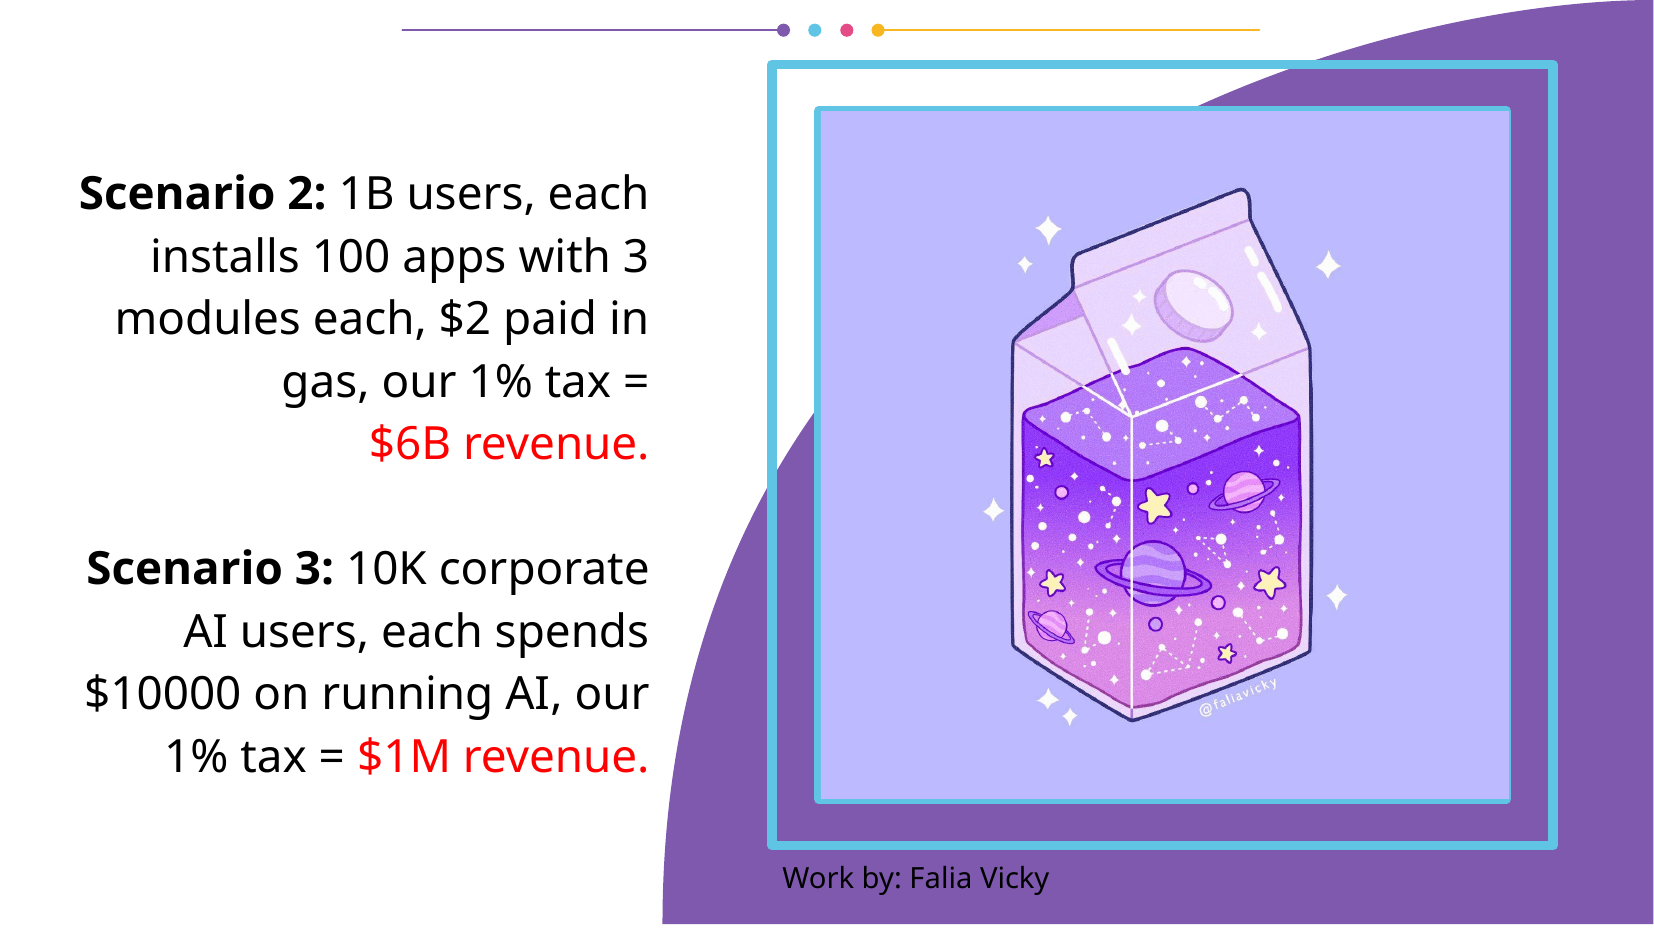

# Scenario 2: 1B users, each installs 100 apps with 3 modules each, $2 paid in gas, our 1% tax = $6B revenue. Scenario 3: 10K corporate AI users, each spends $10000 on running AI, our 1% tax = $1M revenue.
Work by: Falia Vicky